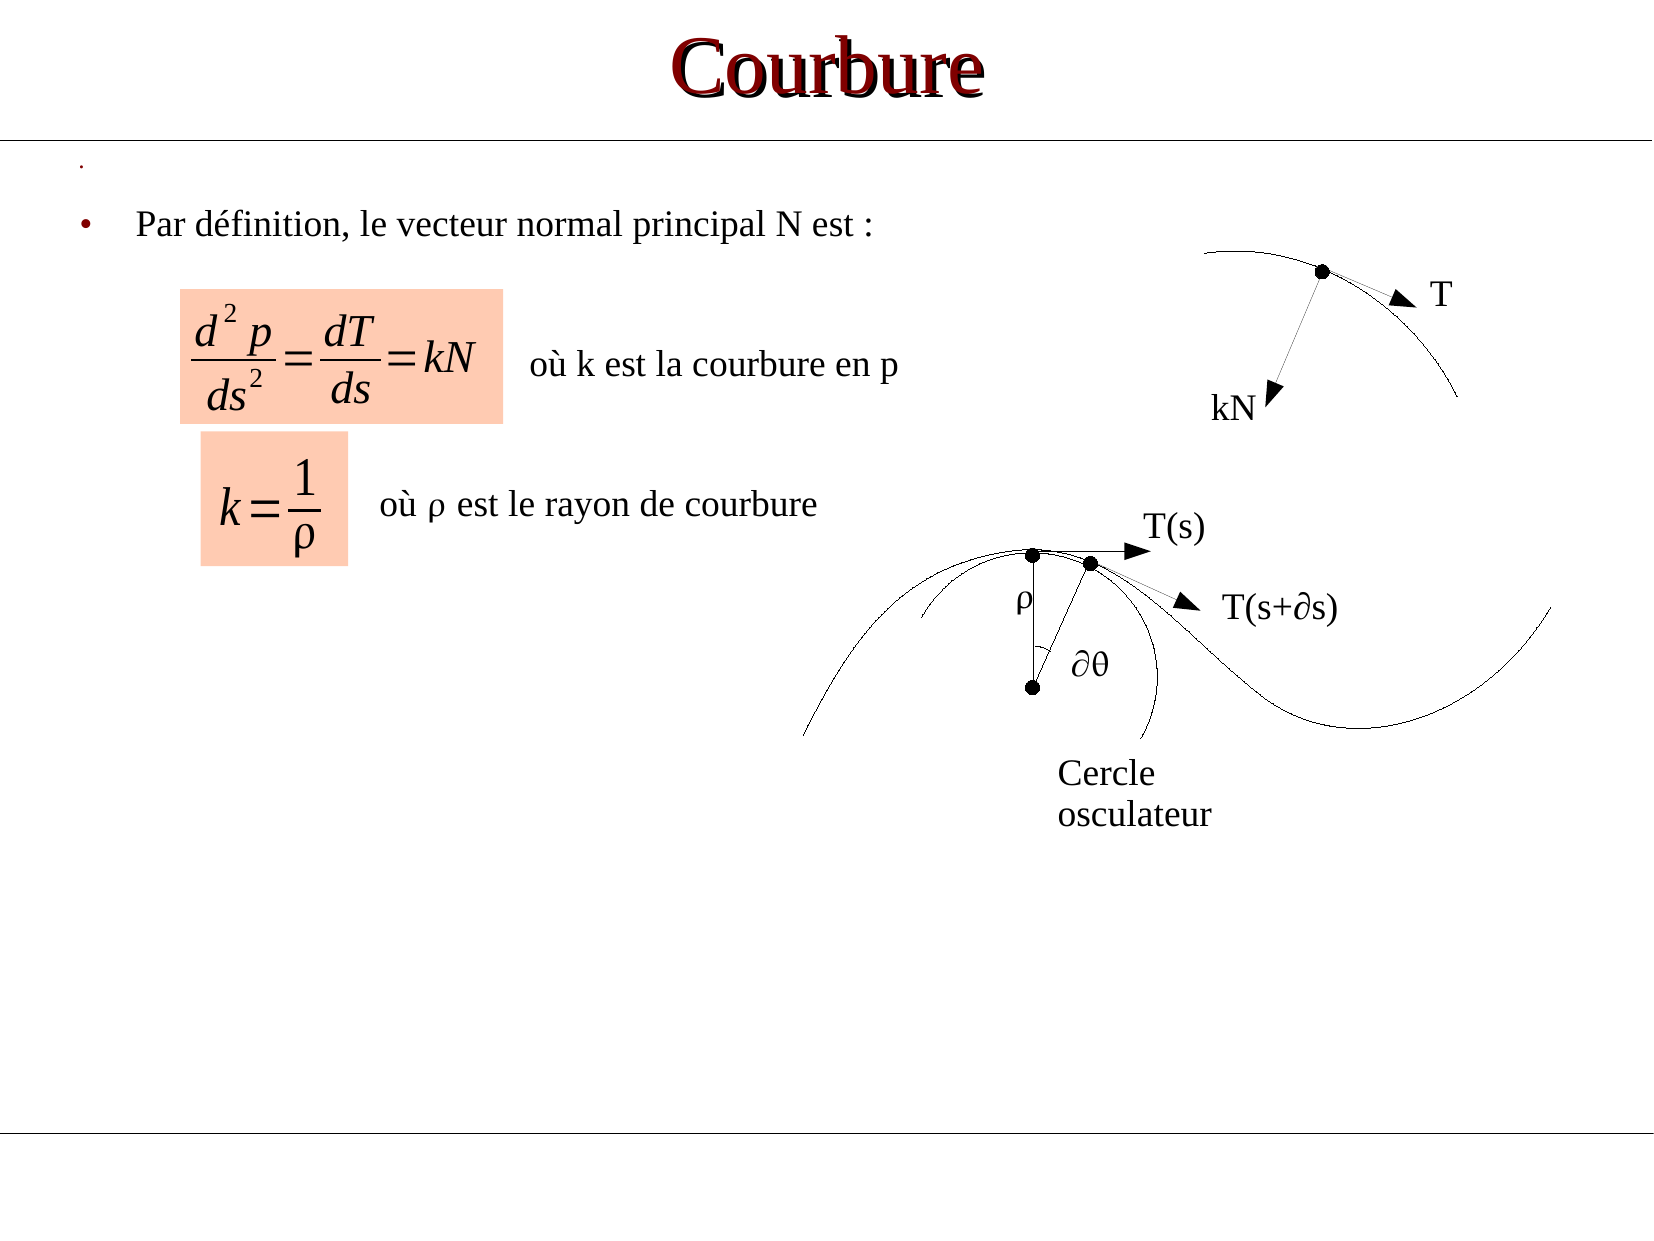

# Courbure
Par définition, le vecteur normal principal N est :
			où k est la courbure en p
		où  est le rayon de courbure
T
kN
T(s)

T(s+∂s)
∂
Cercle osculateur